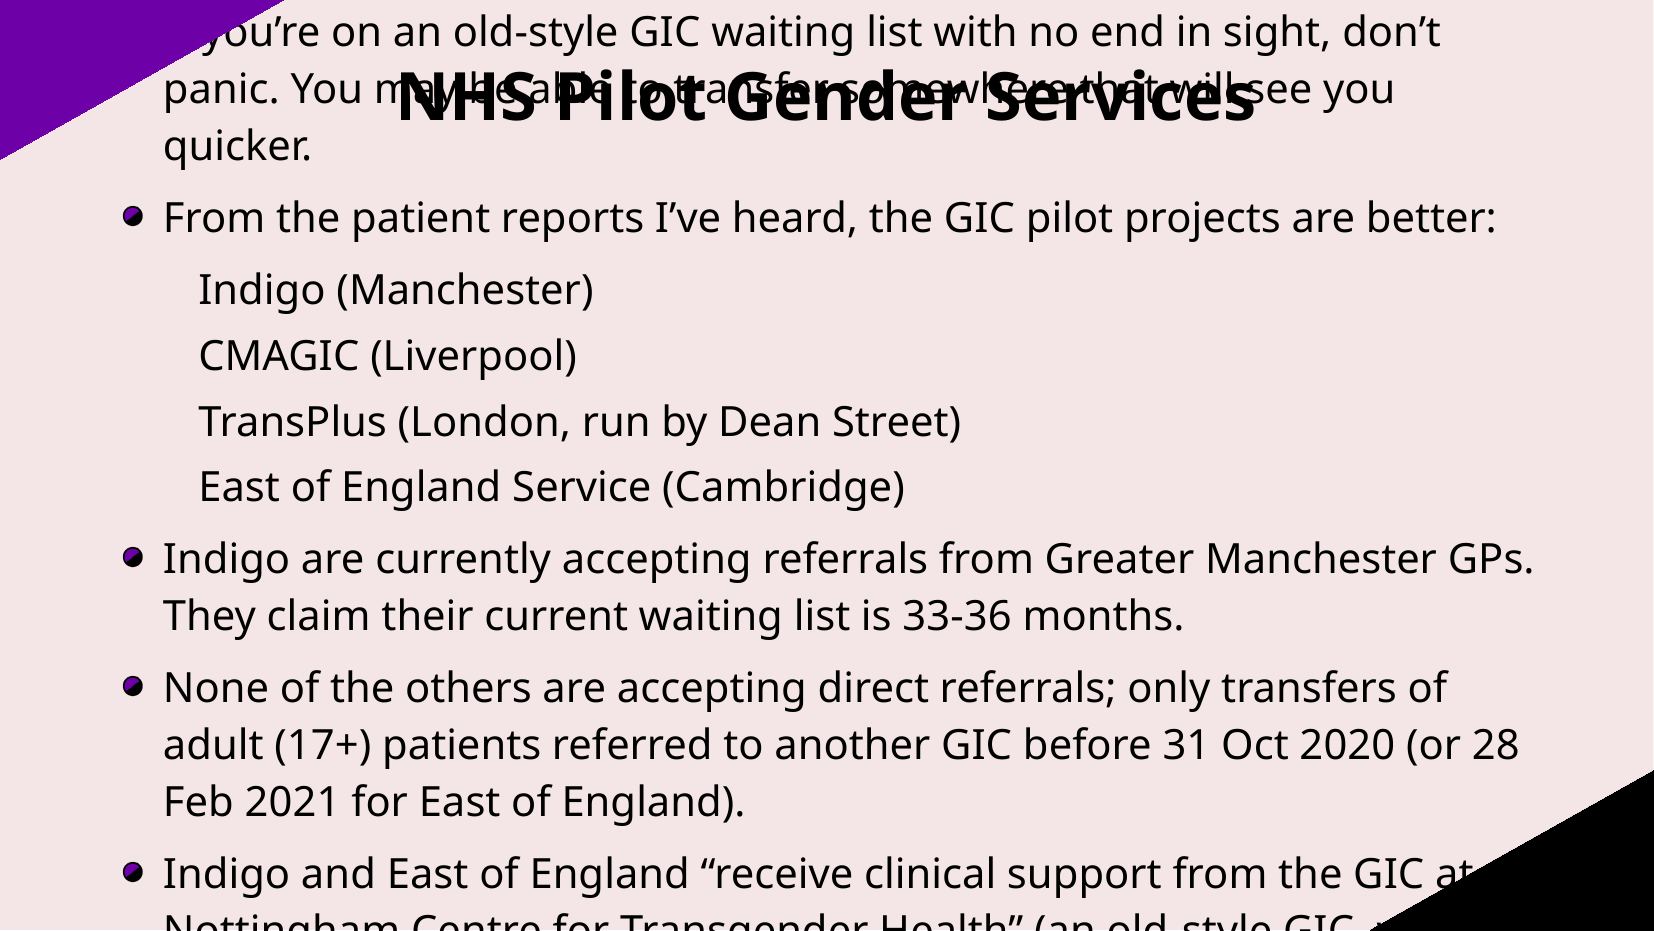

If you’re on an old-style GIC waiting list with no end in sight, don’t panic. You may be able to transfer somewhere that will see you quicker.
From the patient reports I’ve heard, the GIC pilot projects are better:
Indigo (Manchester)
CMAGIC (Liverpool)
TransPlus (London, run by Dean Street)
East of England Service (Cambridge)
Indigo are currently accepting referrals from Greater Manchester GPs. They claim their current waiting list is 33-36 months.
None of the others are accepting direct referrals; only transfers of adult (17+) patients referred to another GIC before 31 Oct 2020 (or 28 Feb 2021 for East of England).
Indigo and East of England “receive clinical support from the GIC at Nottingham Centre for Transgender Health” (an old-style GIC, with old-style attitudes).
# NHS Pilot Gender Services